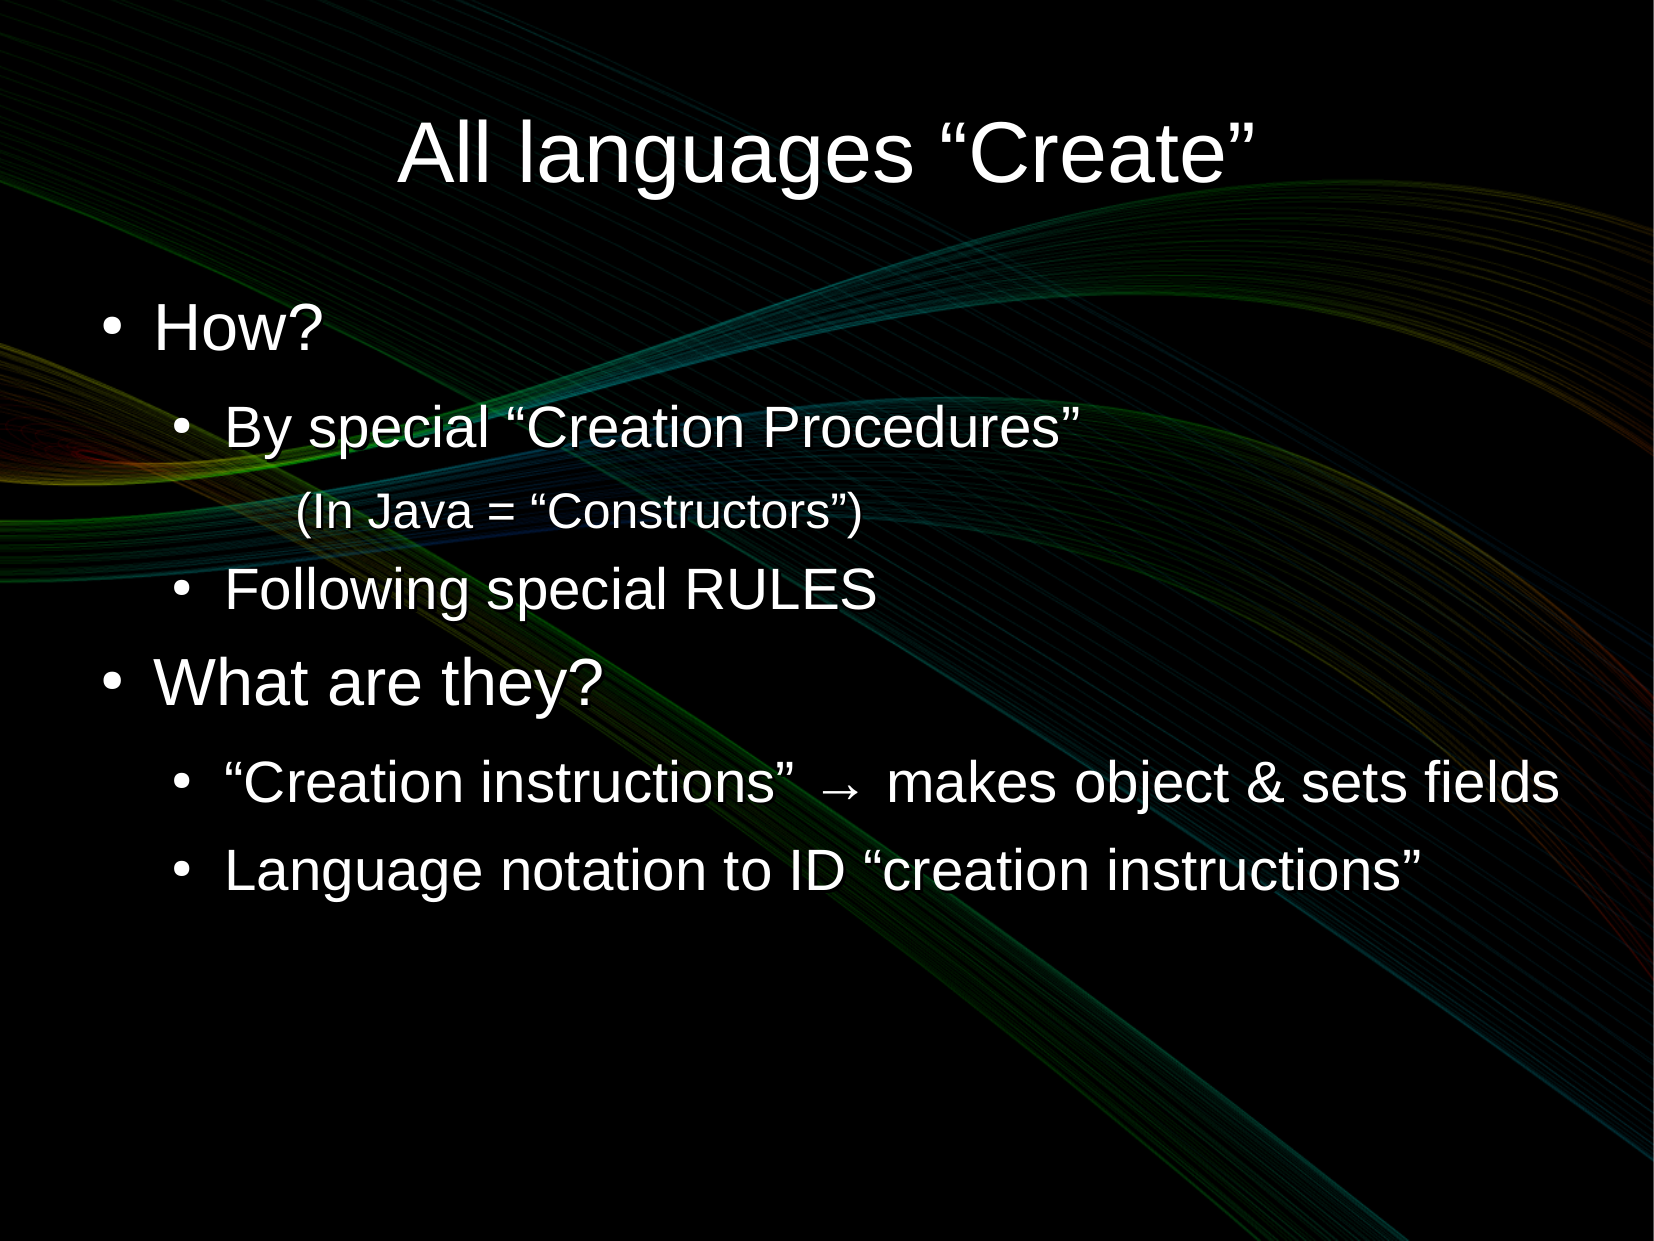

# All languages “Create”
How?
By special “Creation Procedures”
(In Java = “Constructors”)
Following special RULES
What are they?
“Creation instructions” → makes object & sets fields
Language notation to ID “creation instructions”